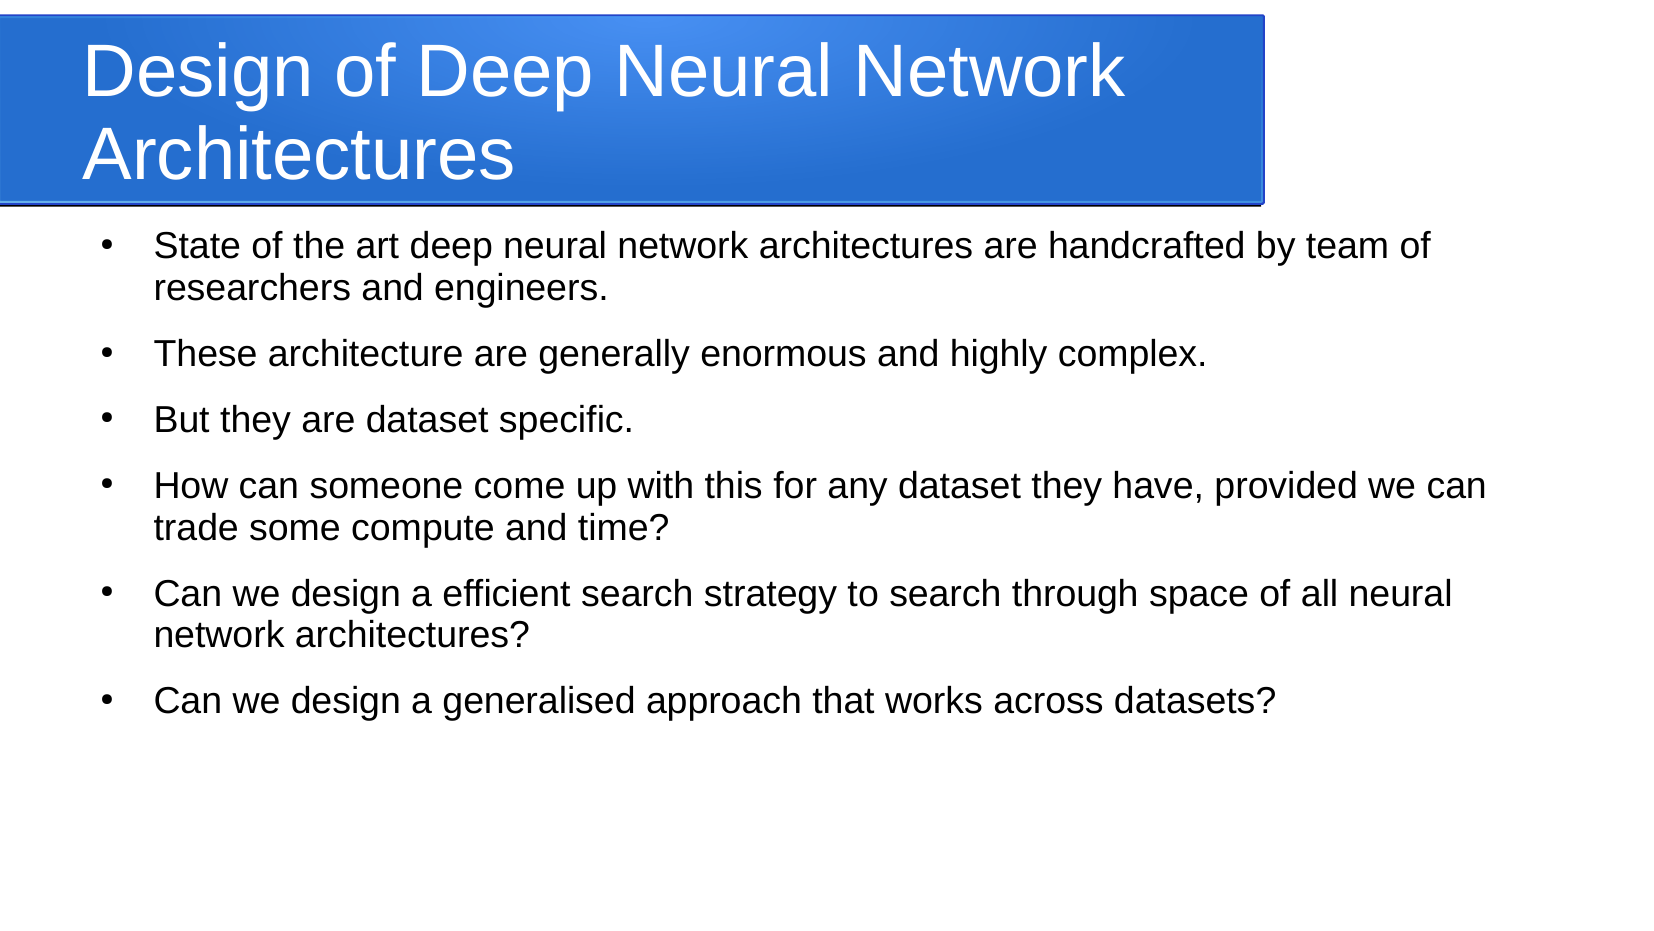

Design of Deep Neural Network Architectures
# State of the art deep neural network architectures are handcrafted by team of researchers and engineers.
These architecture are generally enormous and highly complex.
But they are dataset specific.
How can someone come up with this for any dataset they have, provided we can trade some compute and time?
Can we design a efficient search strategy to search through space of all neural network architectures?
Can we design a generalised approach that works across datasets?